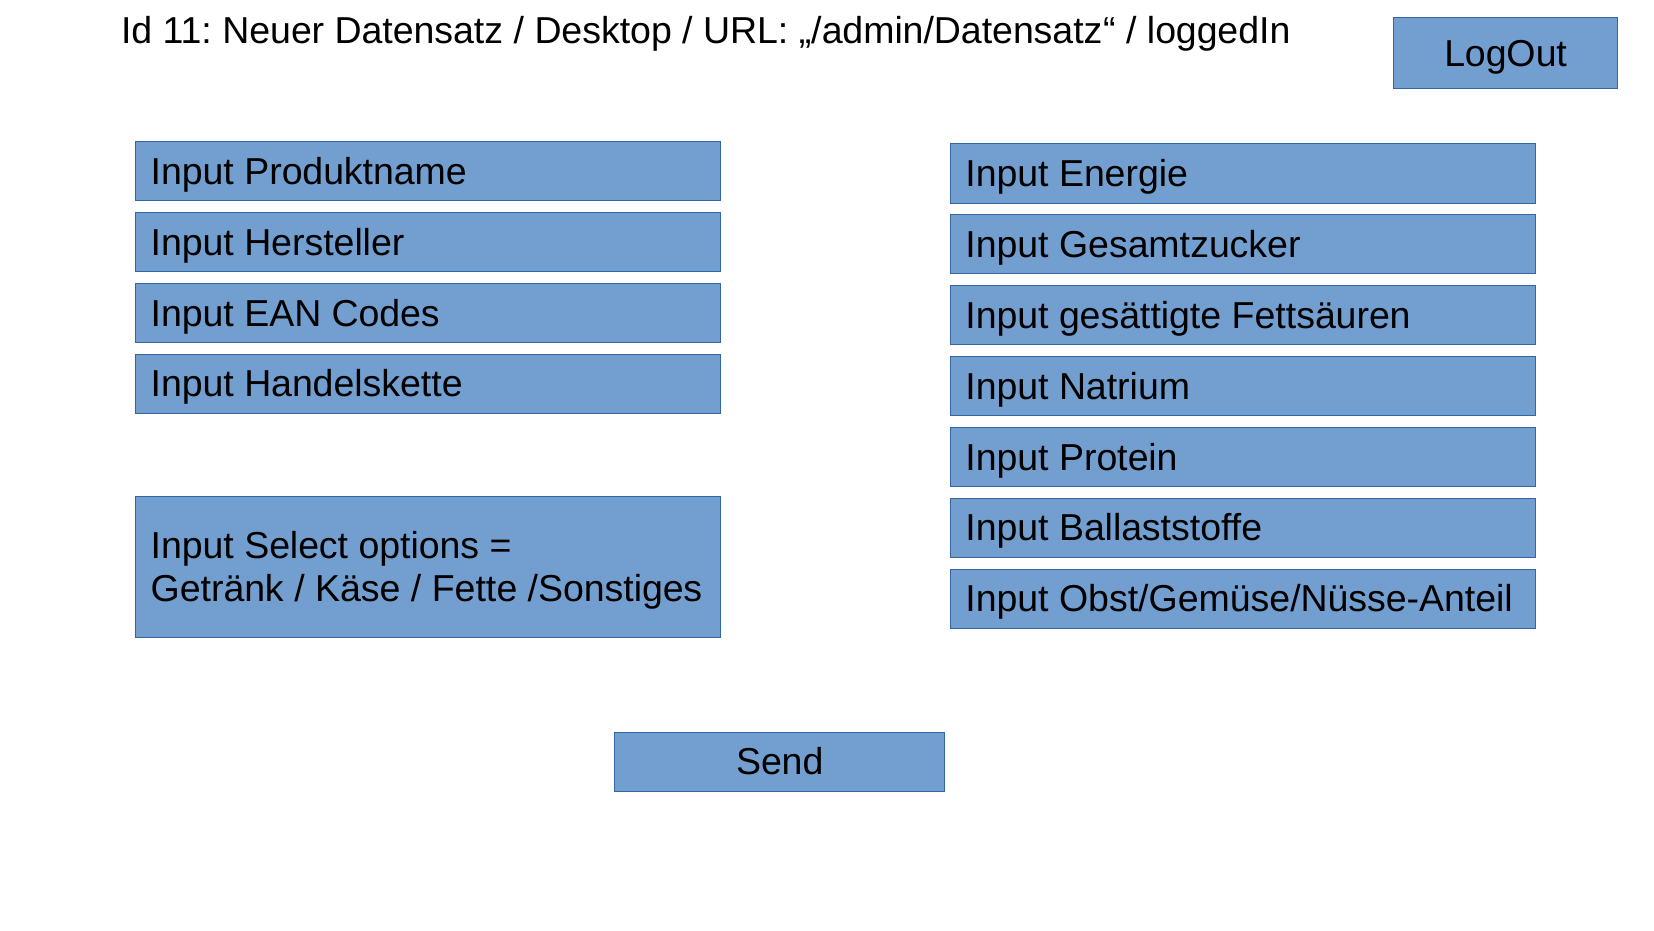

Id 11: Neuer Datensatz / Desktop / URL: „/admin/Datensatz“ / loggedIn
LogOut
Input Produktname
Input Energie
Input Hersteller
Input Gesamtzucker
Input EAN Codes
Input gesättigte Fettsäuren
Input Handelskette
Input Natrium
Input Protein
Input Select options =
Getränk / Käse / Fette /Sonstiges
Input Ballaststoffe
Input Obst/Gemüse/Nüsse-Anteil
Send